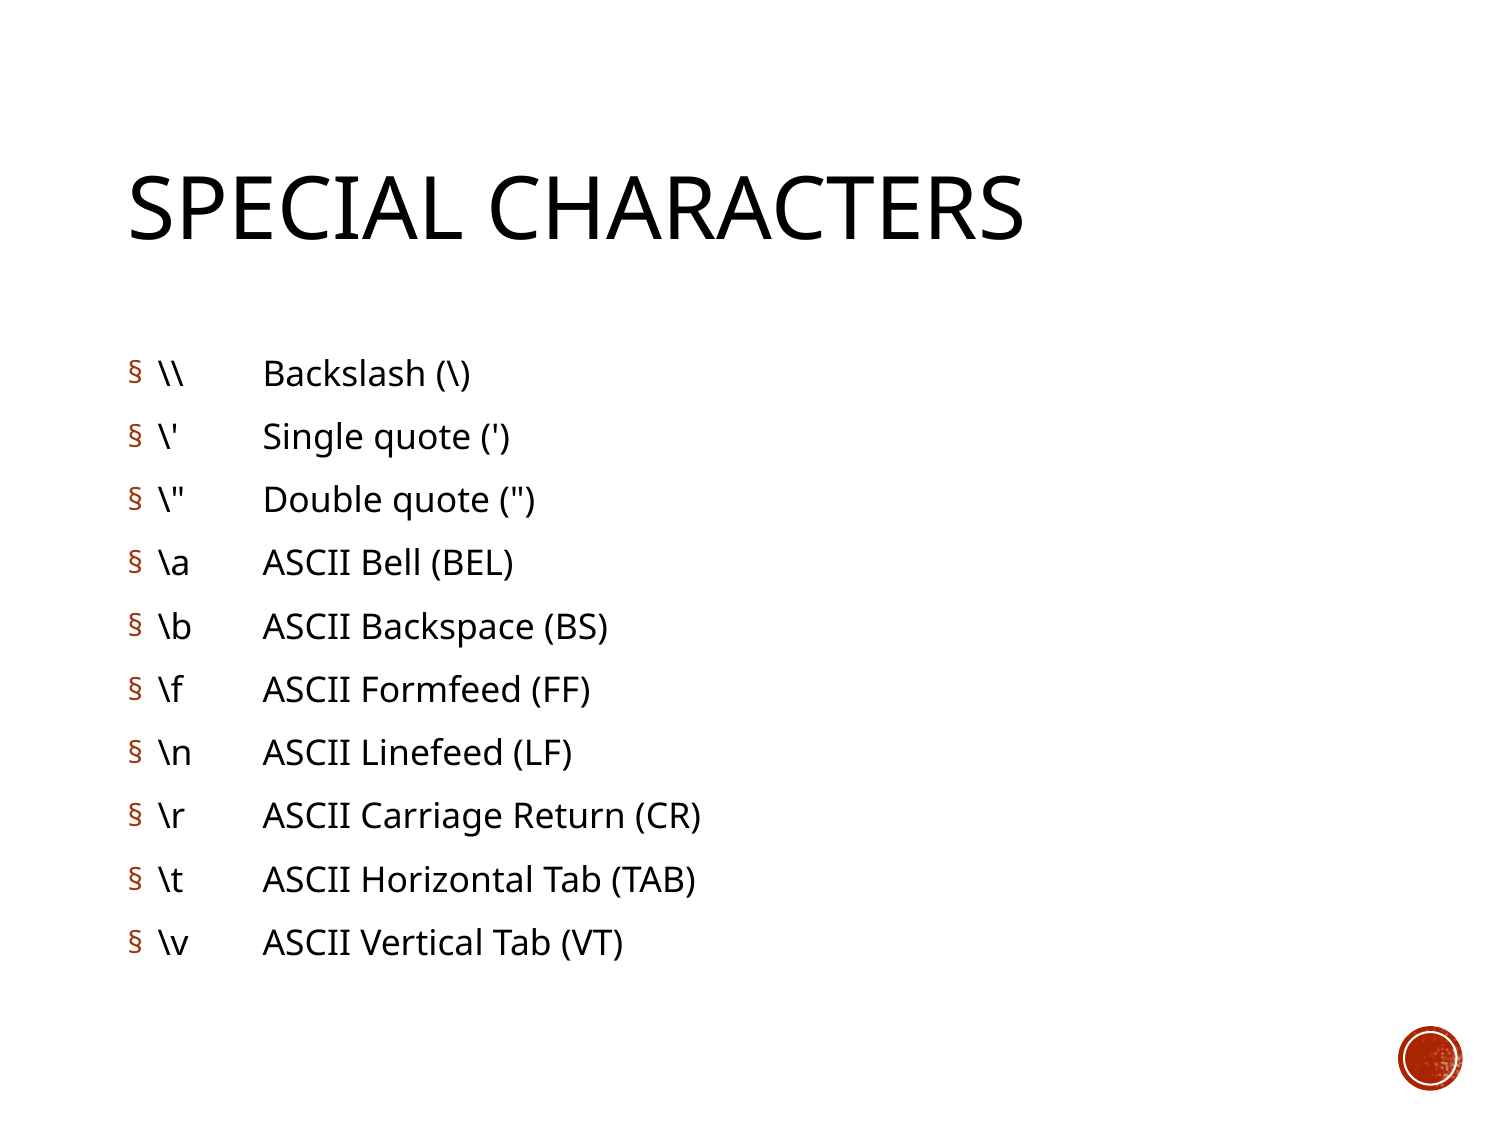

# Special Characters
\\	Backslash (\)
\'	Single quote (')
\"	Double quote (")
\a	ASCII Bell (BEL)
\b	ASCII Backspace (BS)
\f	ASCII Formfeed (FF)
\n	ASCII Linefeed (LF)
\r	ASCII Carriage Return (CR)
\t	ASCII Horizontal Tab (TAB)
\v	ASCII Vertical Tab (VT)